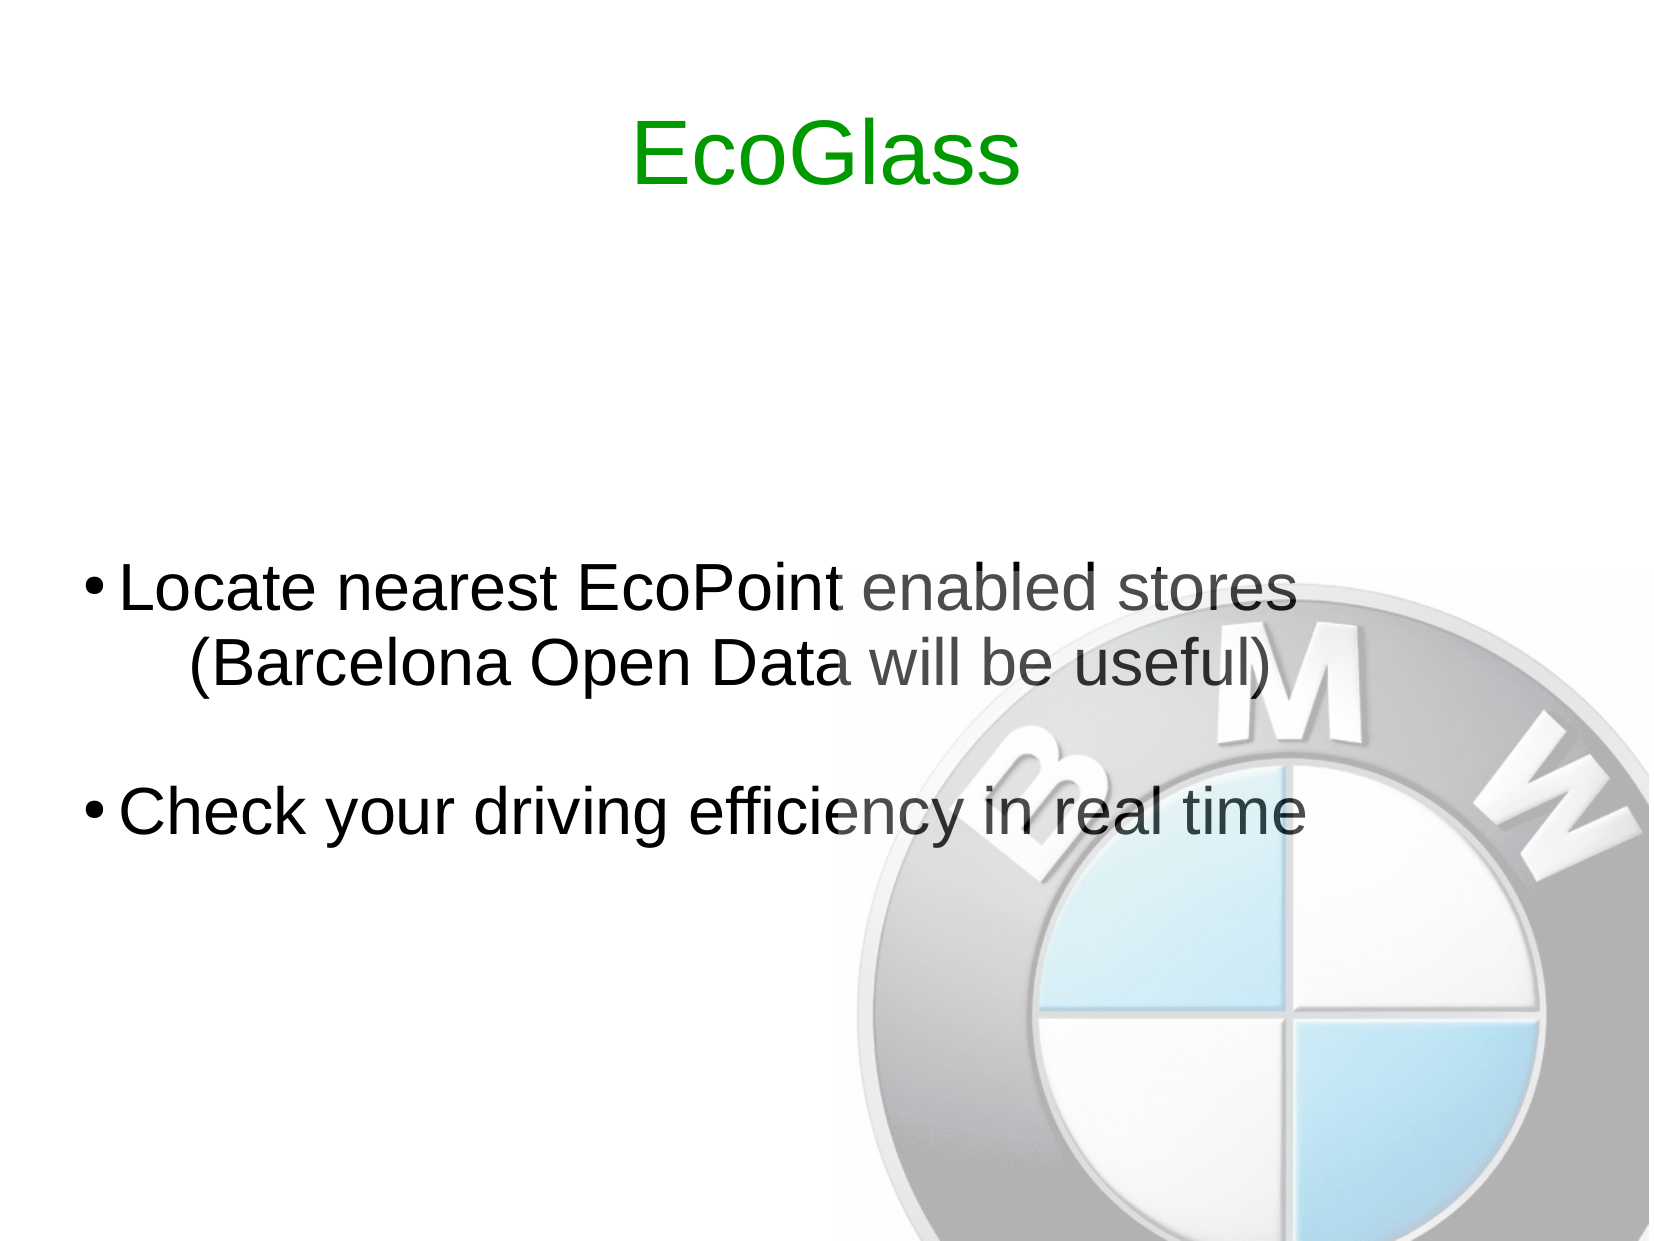

# EcoGlass
Locate nearest EcoPoint enabled stores
(Barcelona Open Data will be useful)
Check your driving efficiency in real time